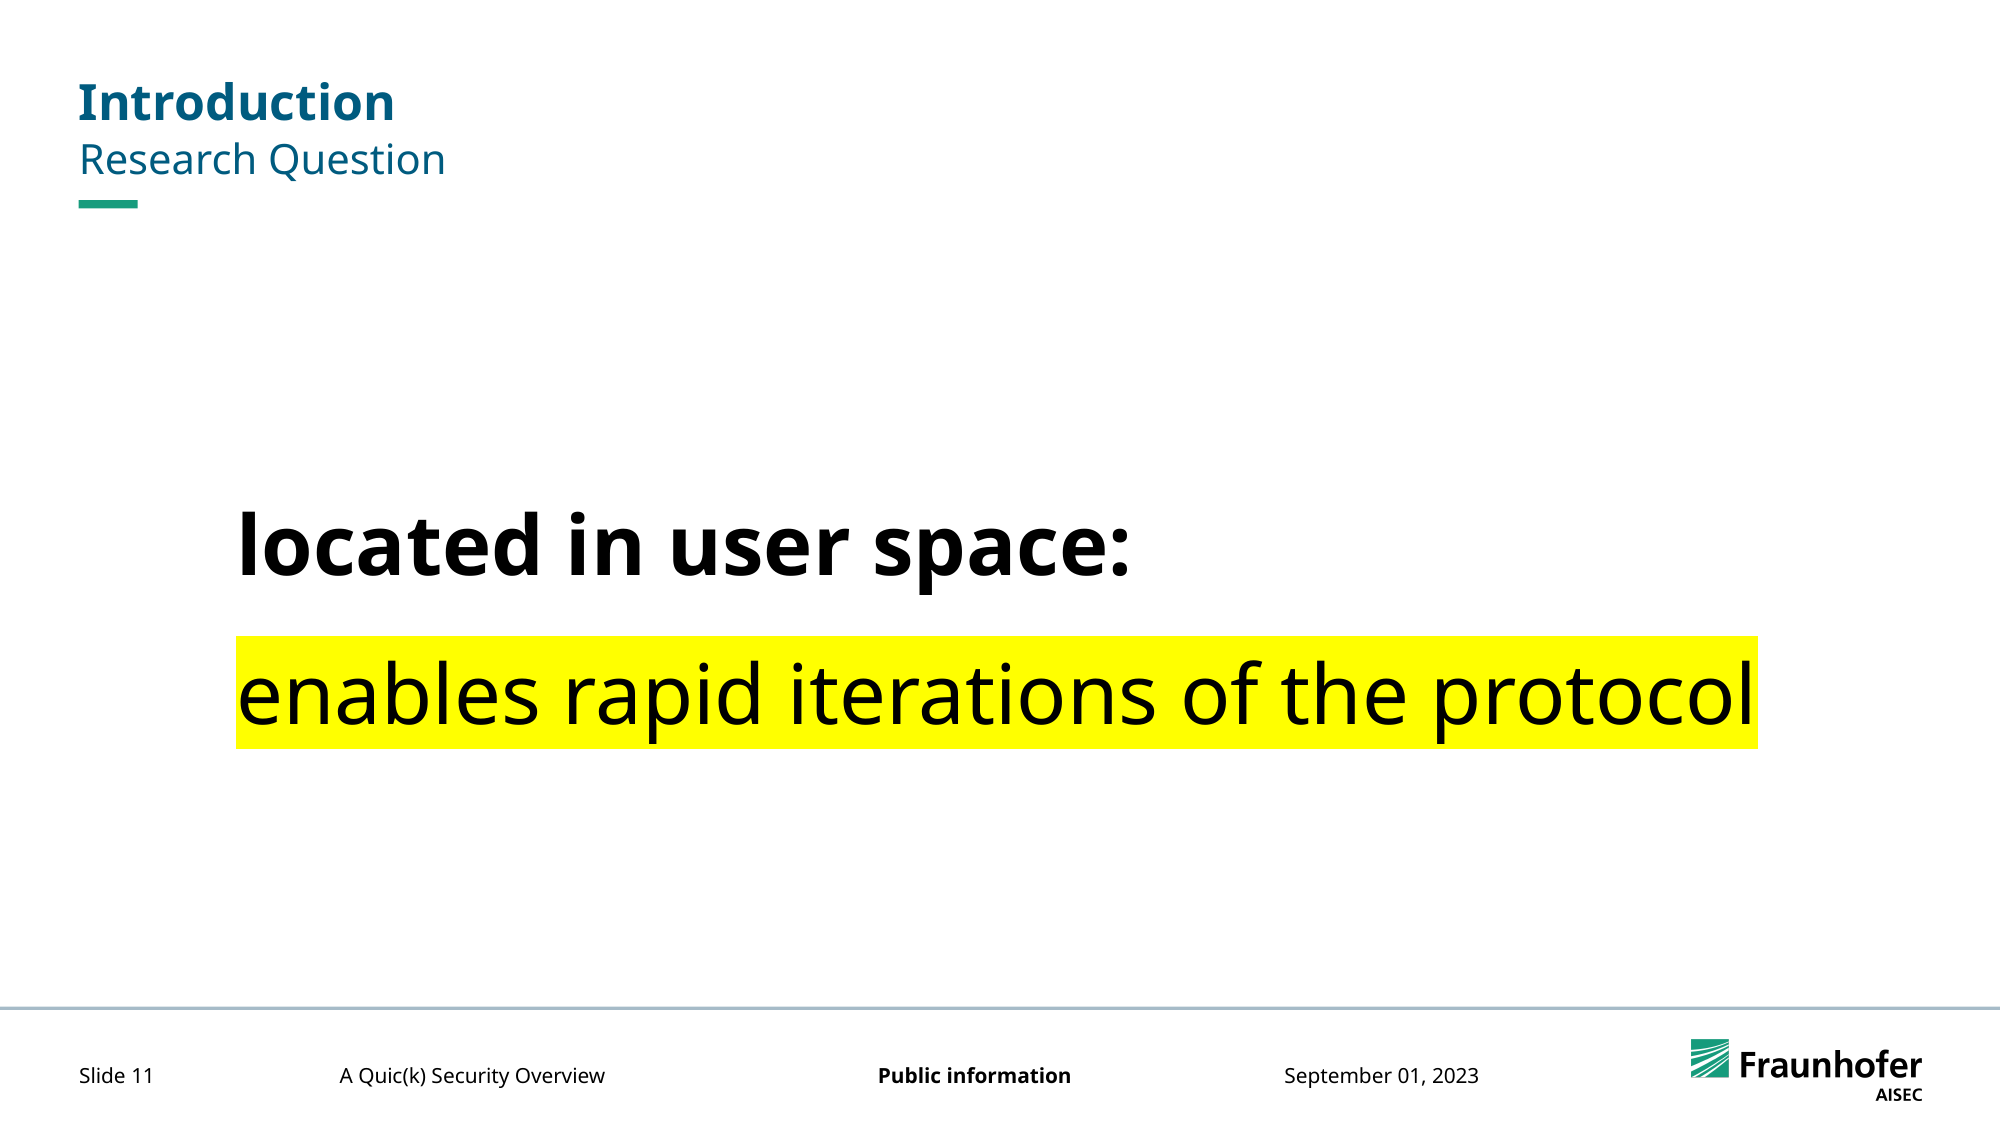

# Introduction
Research Question
located in user space:
enables rapid iterations of the protocol